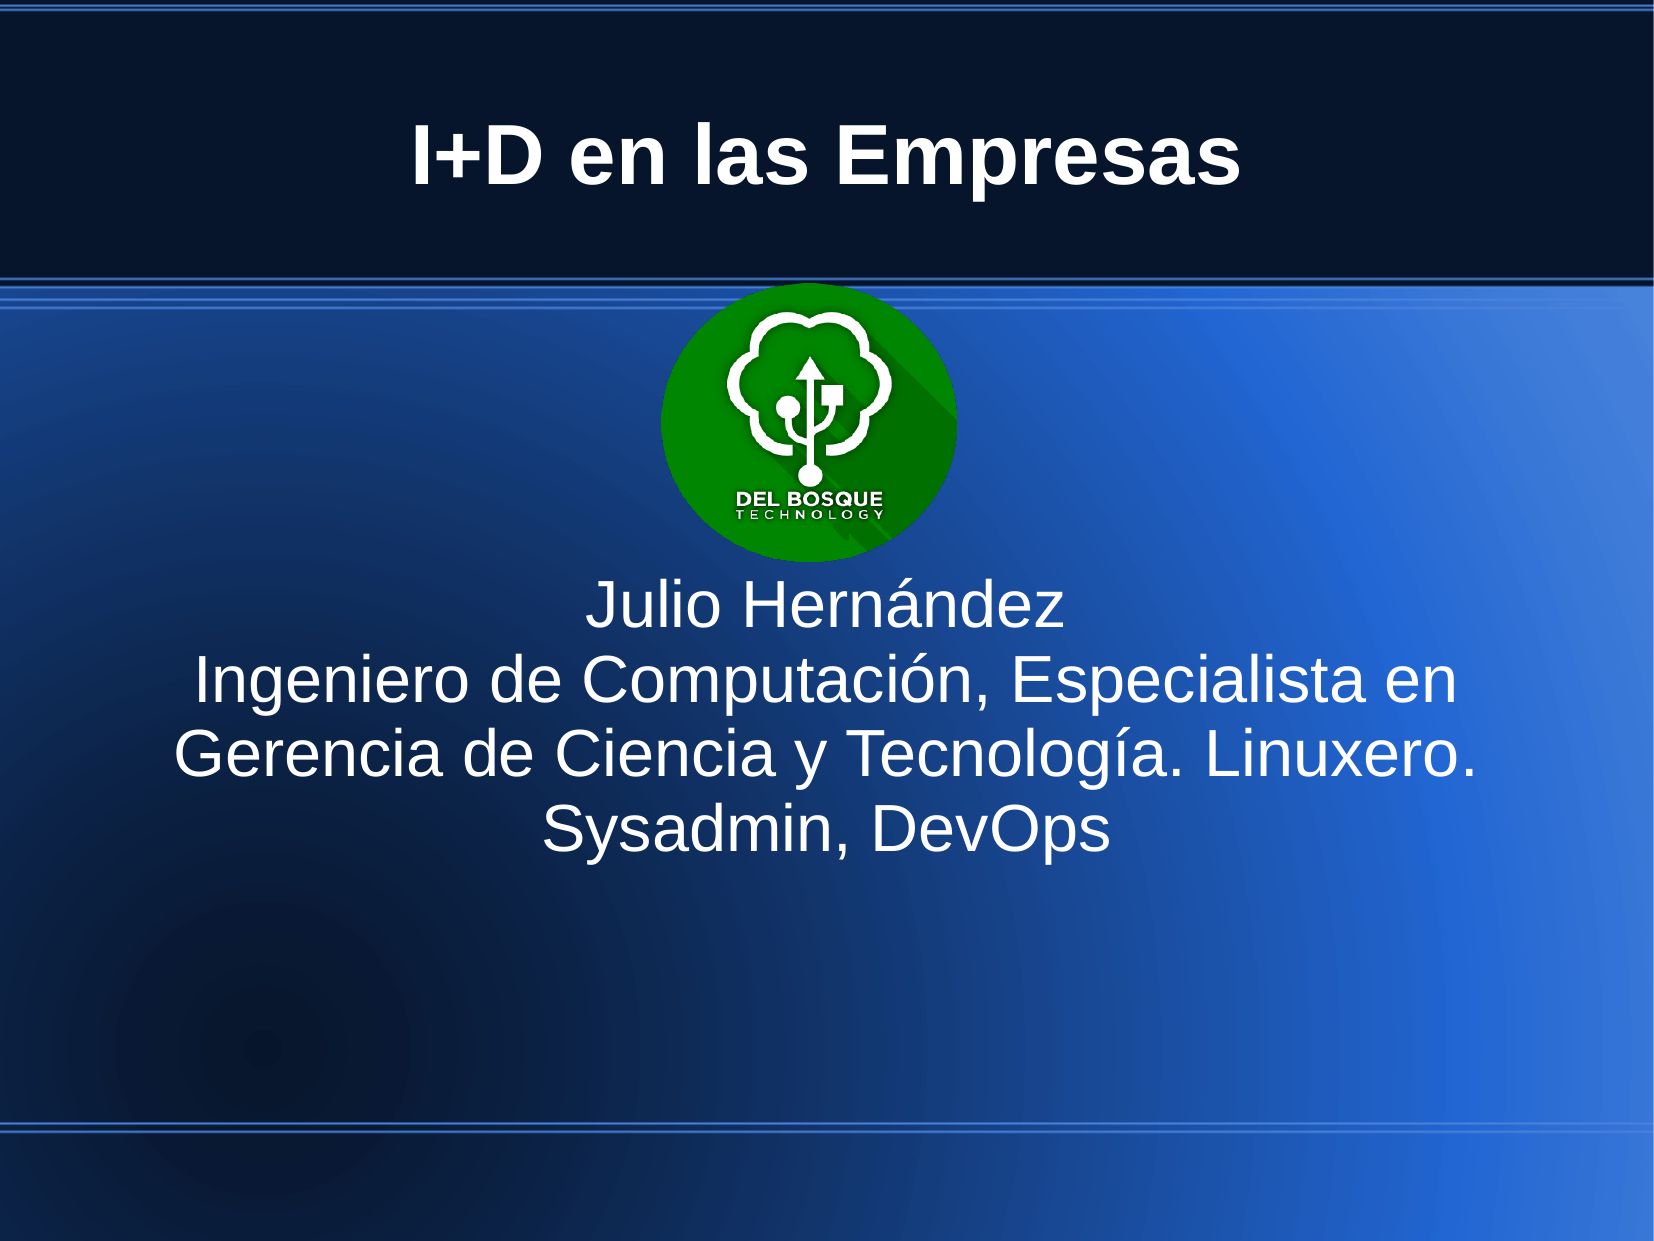

#
I+D en las Empresas
Julio Hernández
Ingeniero de Computación, Especialista en Gerencia de Ciencia y Tecnología. Linuxero. Sysadmin, DevOps